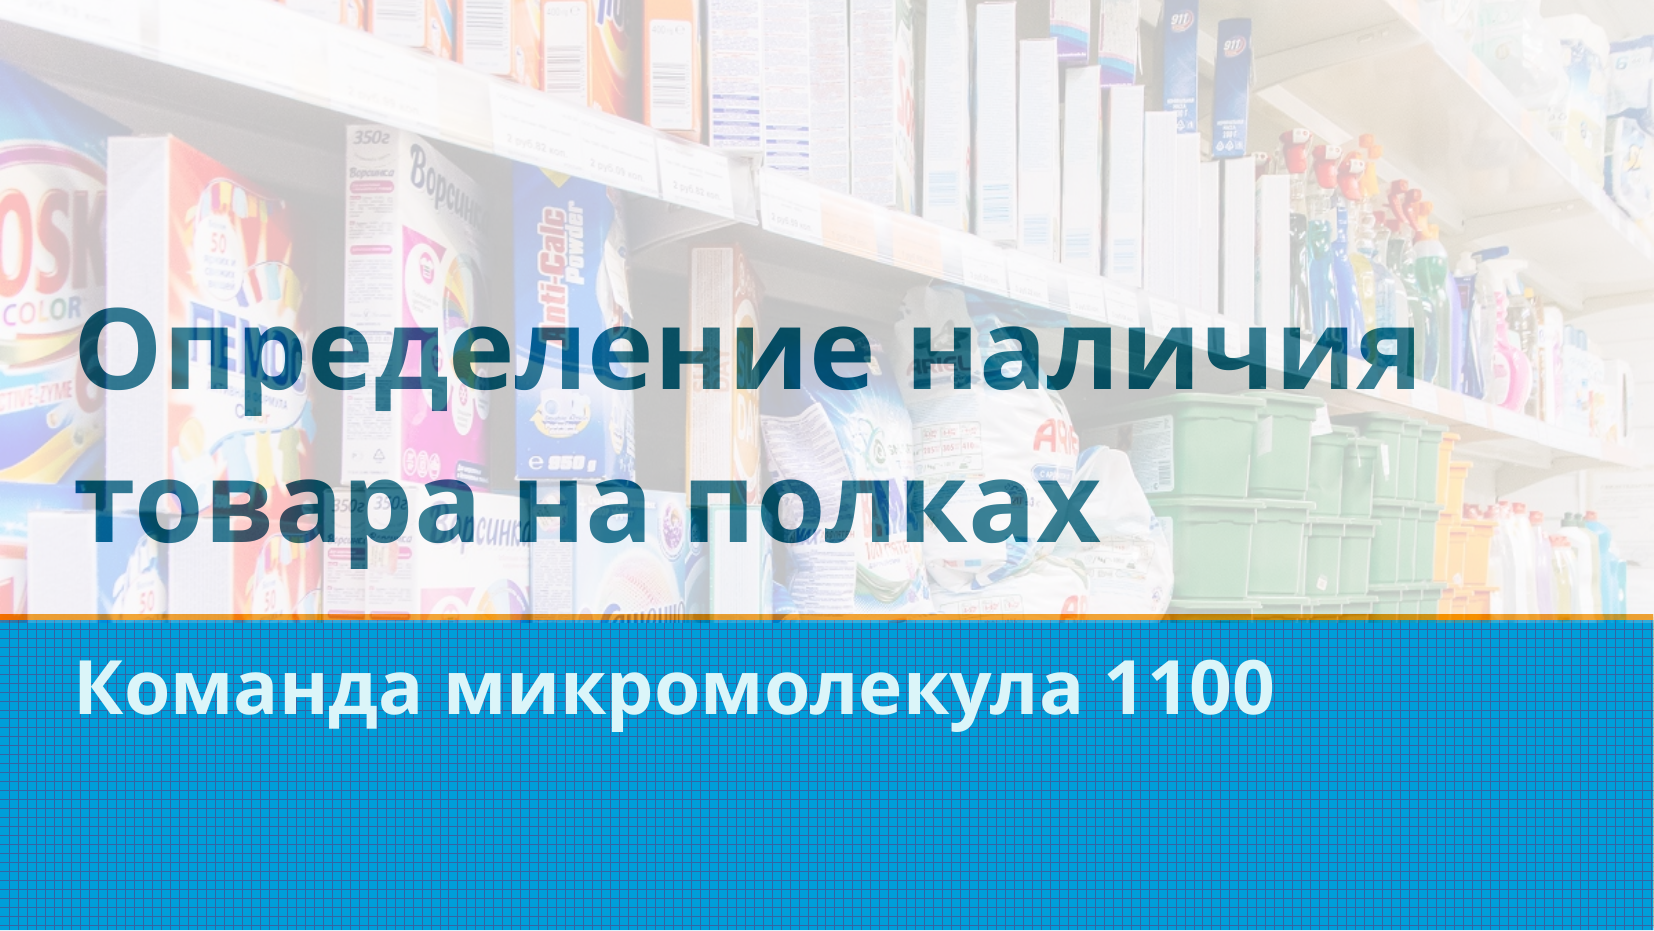

# Определение наличия товара на полках
Команда микромолекула 1100